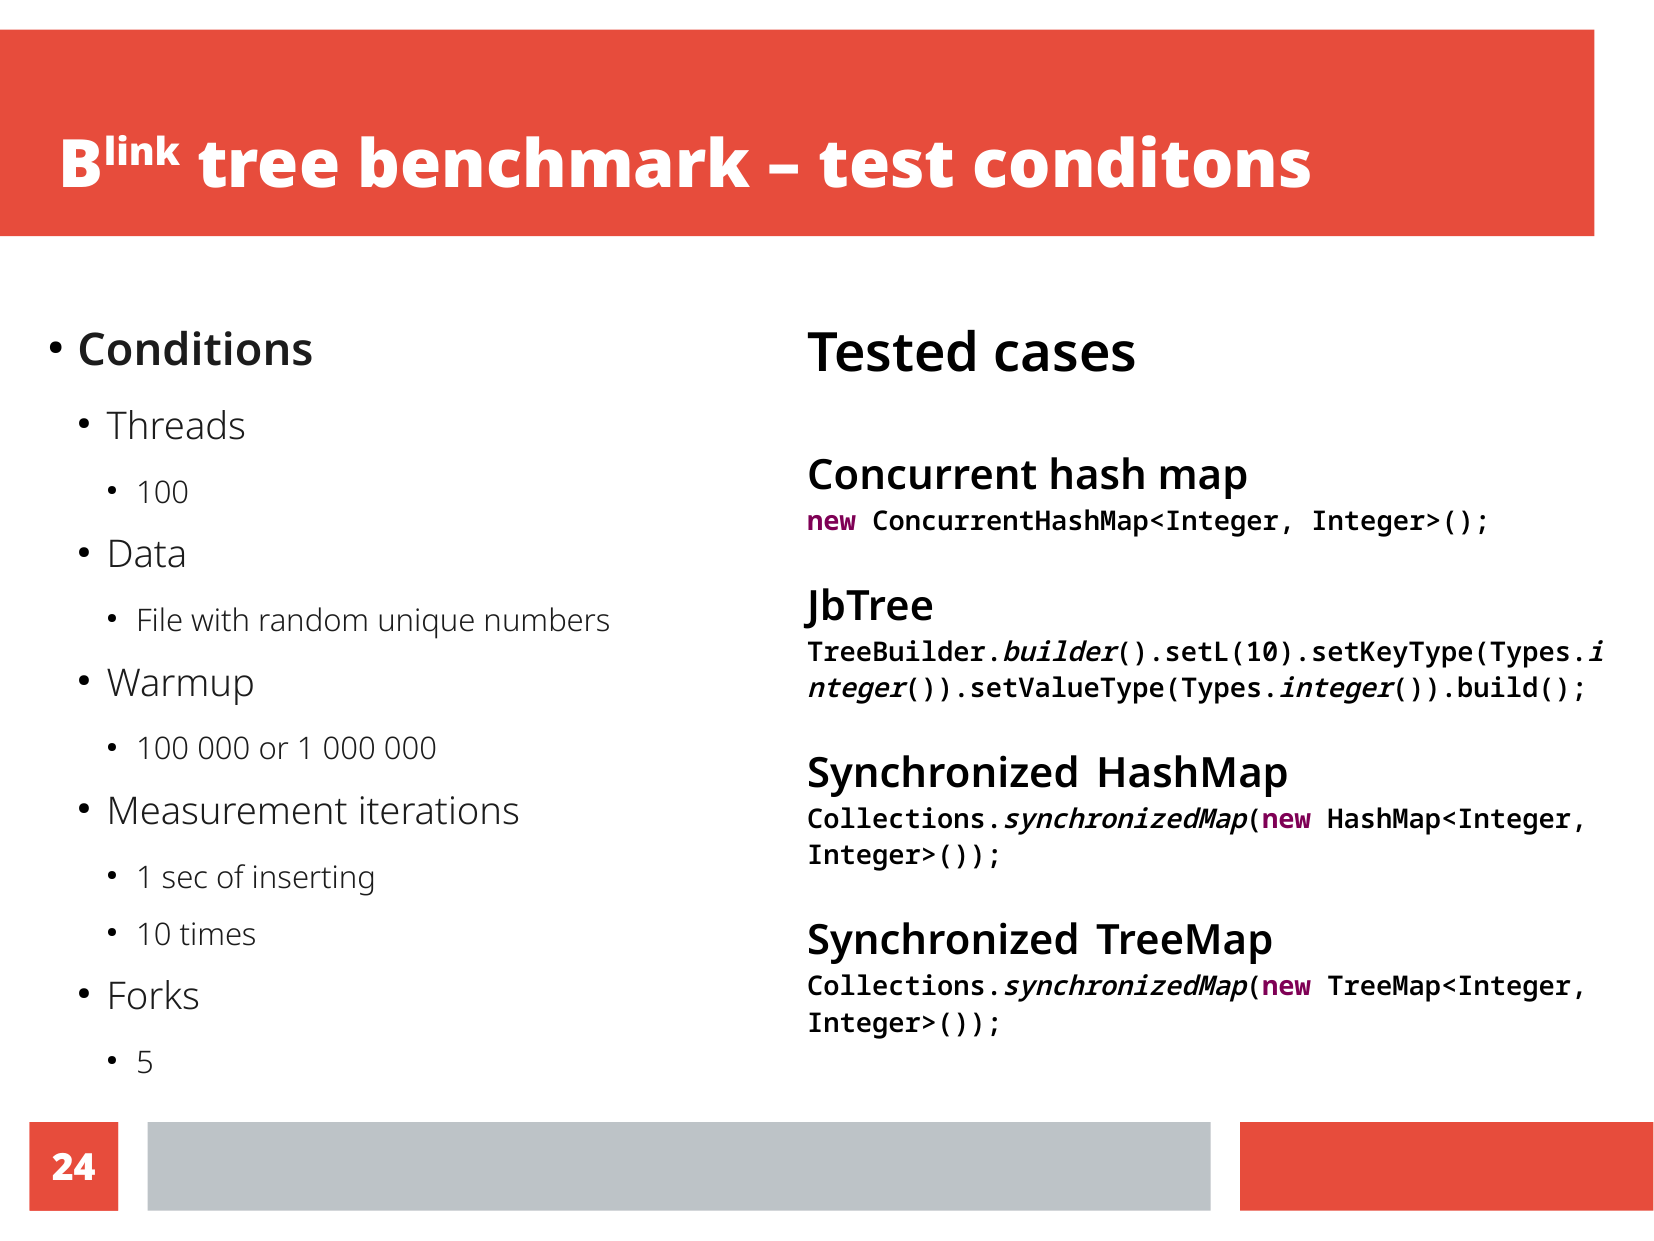

# Blink tree benchmark – test conditons
Tested cases
Concurrent hash map
new ConcurrentHashMap<Integer, Integer>();
JbTree
TreeBuilder.builder().setL(10).setKeyType(Types.integer()).setValueType(Types.integer()).build();
Synchronized HashMap
Collections.synchronizedMap(new HashMap<Integer, Integer>());
Synchronized TreeMap
Collections.synchronizedMap(new TreeMap<Integer, Integer>());
Conditions
Threads
100
Data
File with random unique numbers
Warmup
100 000 or 1 000 000
Measurement iterations
1 sec of inserting
10 times
Forks
5
24